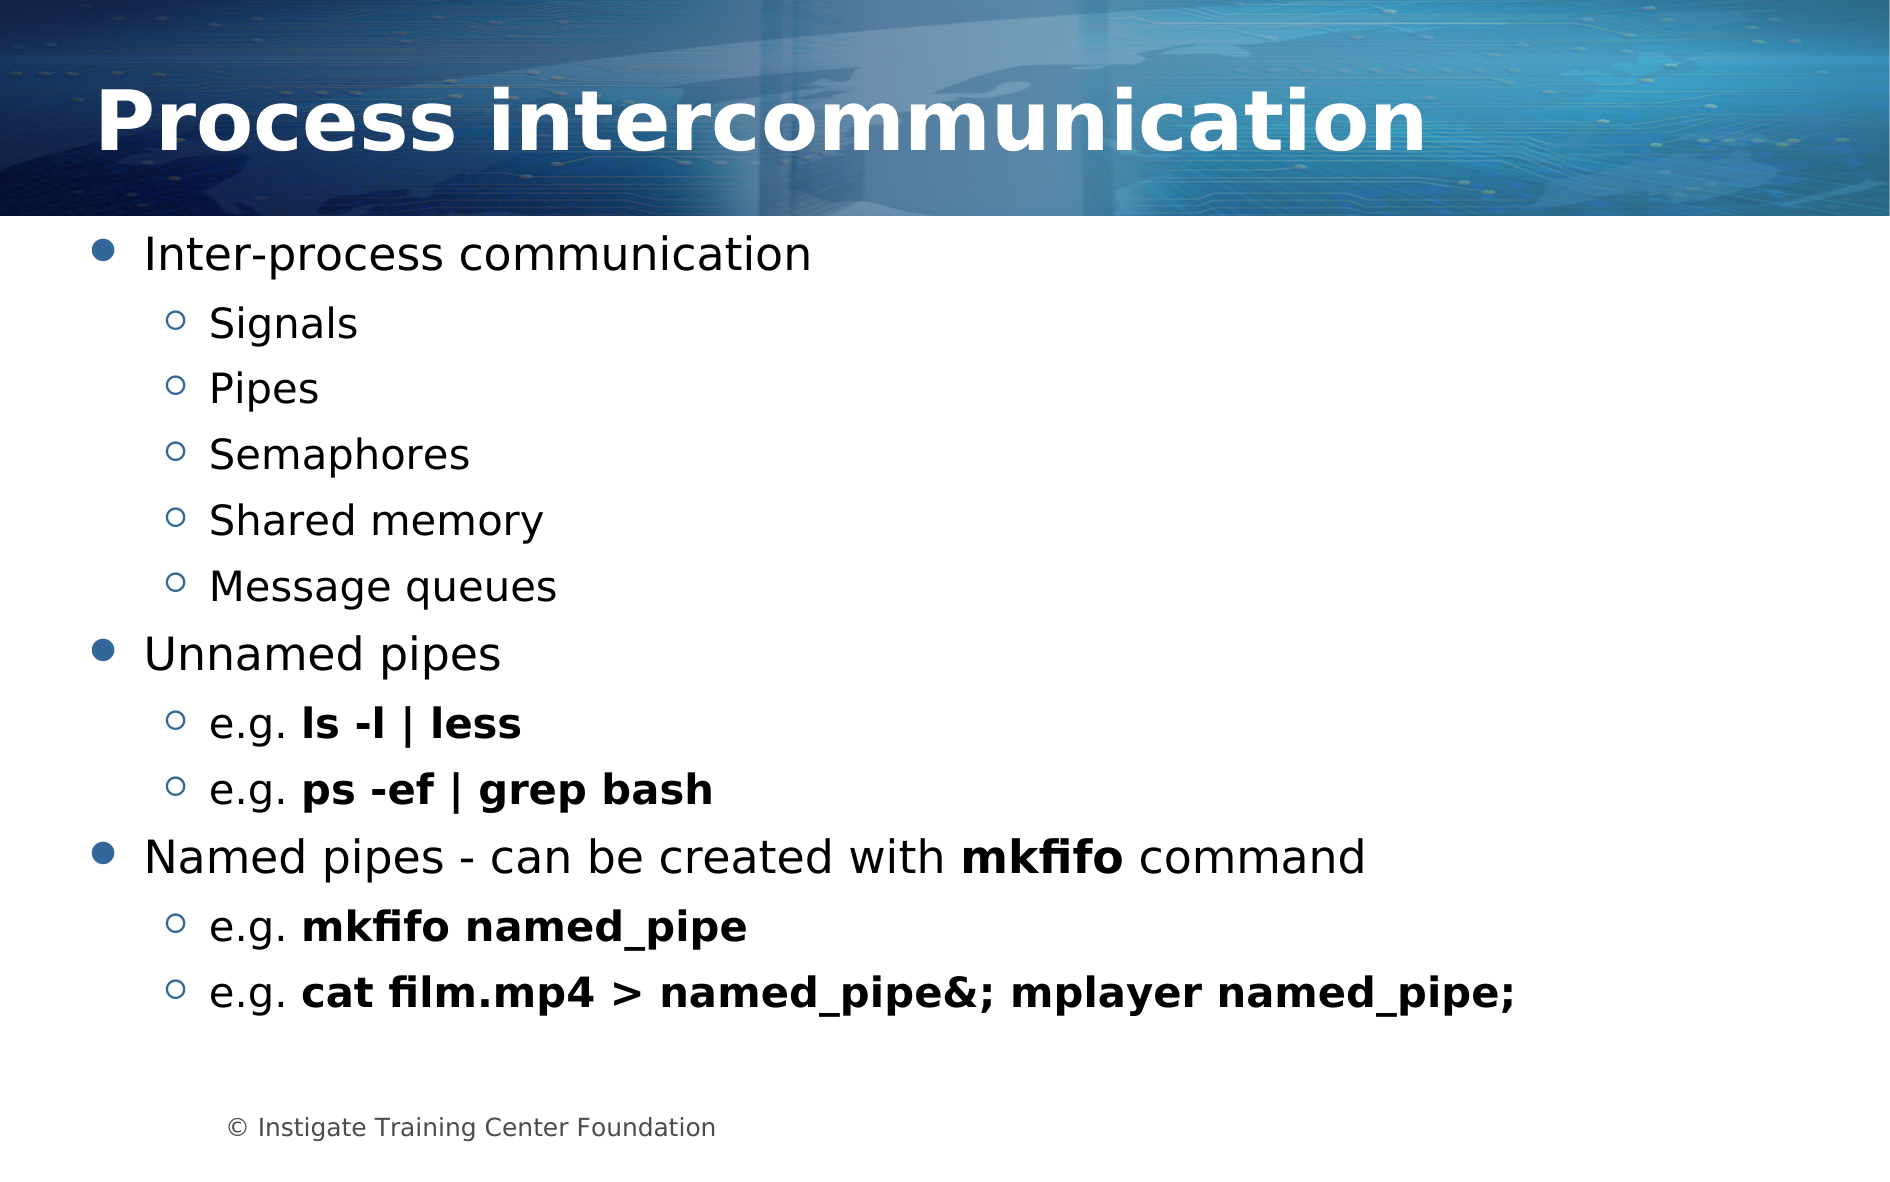

# Process intercommunication
Inter-process communication
Signals
Pipes
Semaphores
Shared memory
Message queues
Unnamed pipes
e.g. ls -l | less
e.g. ps -ef | grep bash
Named pipes - can be created with mkfifo command
e.g. mkfifo named_pipe
e.g. cat film.mp4 > named_pipe&; mplayer named_pipe;